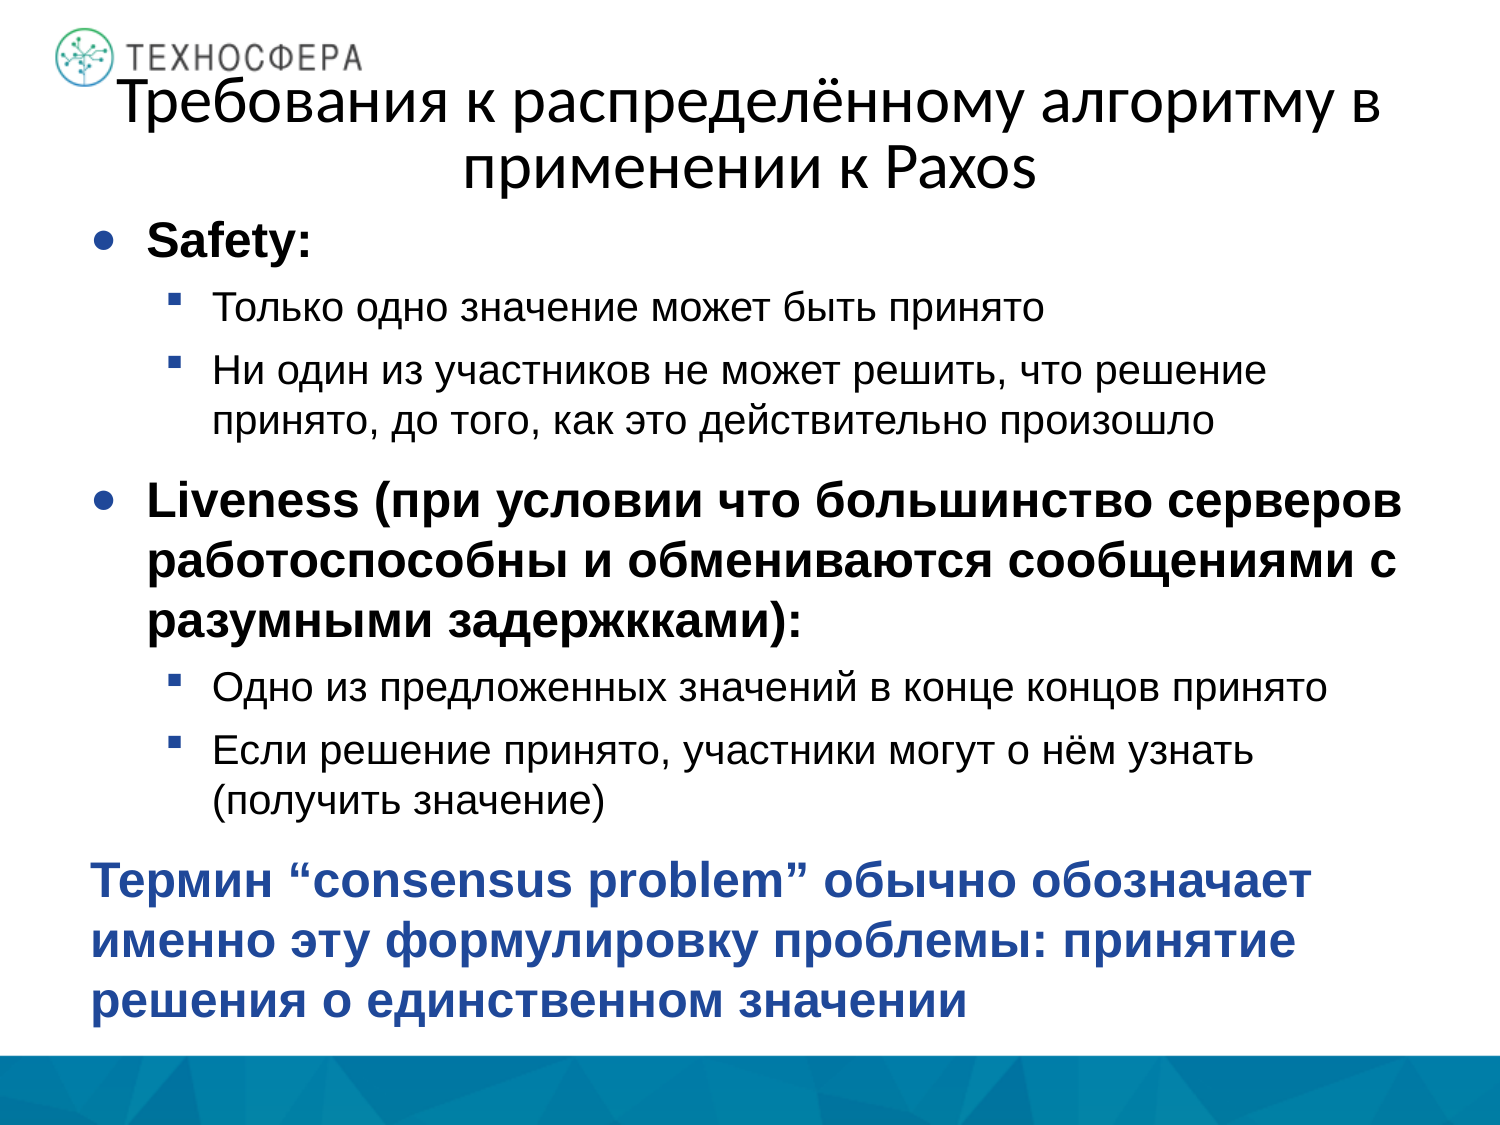

Требования к распределённому алгоритму в применении к Paxos
# Safety:
Только одно значение может быть принято
Ни один из участников не может решить, что решение принято, до того, как это действительно произошло
Liveness (при условии что большинство серверов работоспособны и обмениваются сообщениями с разумными задержкками):
Одно из предложенных значений в конце концов принято
Если решение принято, участники могут о нём узнать (получить значение)
Термин “consensus problem” обычно обозначает именно эту формулировку проблемы: принятие решения о единственном значении